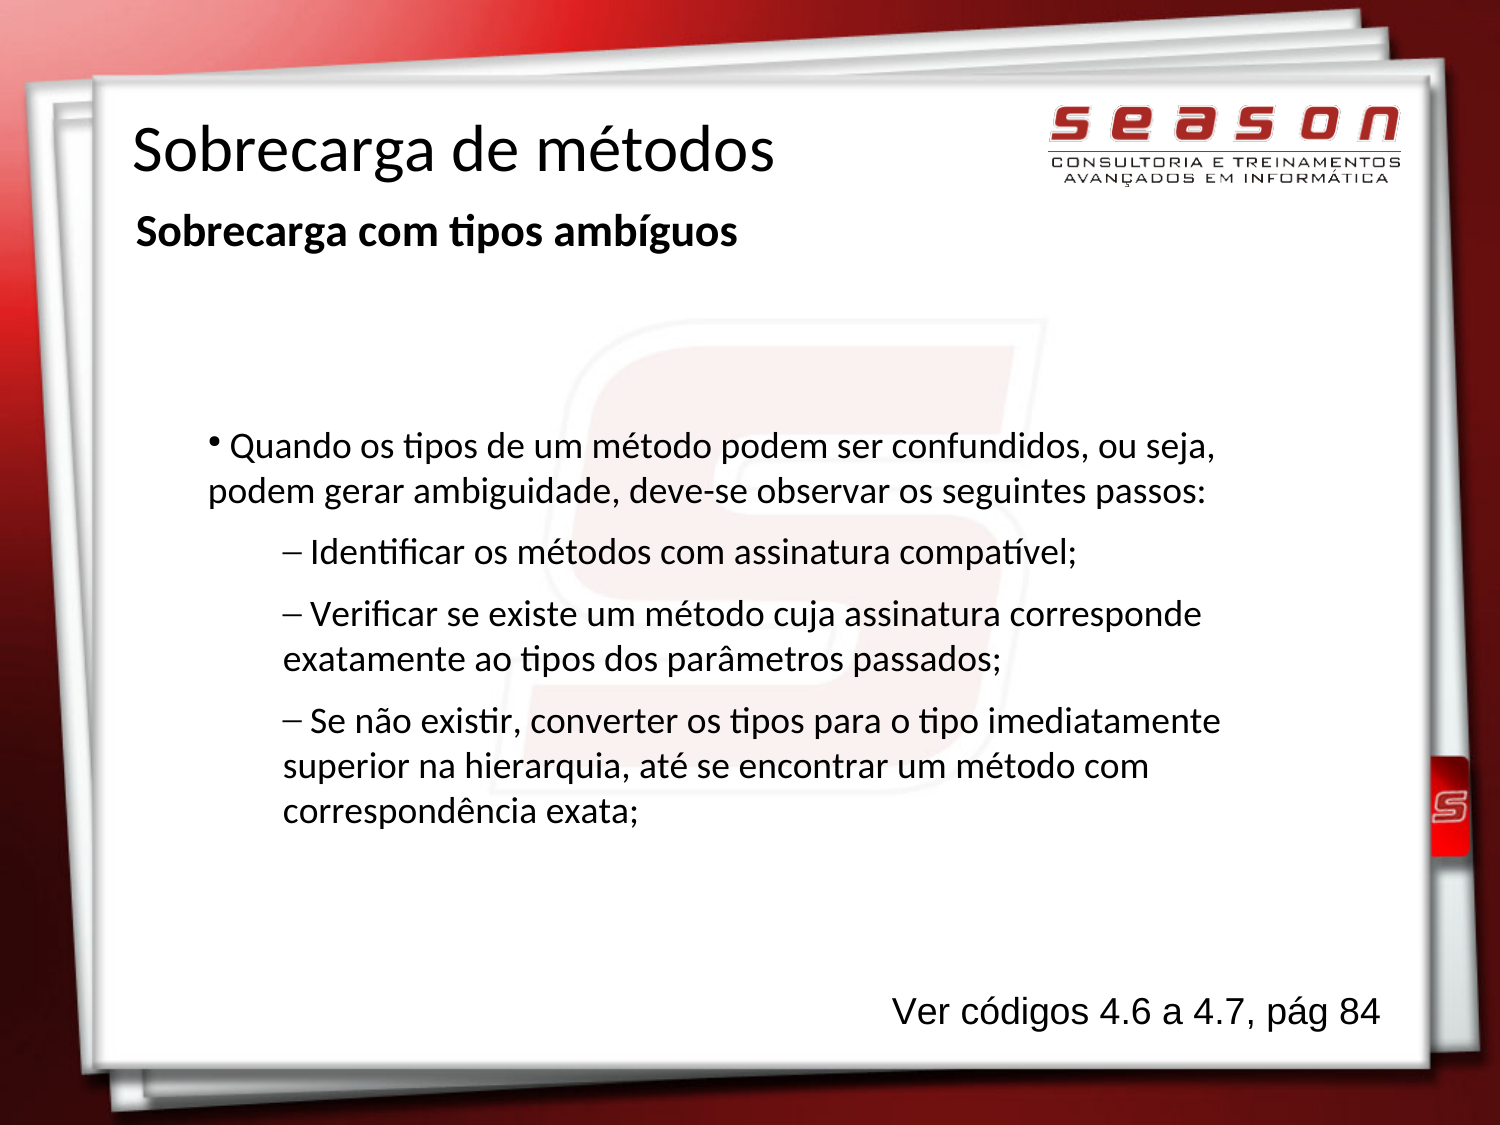

# Sobrecarga de métodos
Sobrecarga com tipos ambíguos
 Quando os tipos de um método podem ser confundidos, ou seja, podem gerar ambiguidade, deve-se observar os seguintes passos:
 Identificar os métodos com assinatura compatível;
 Verificar se existe um método cuja assinatura corresponde exatamente ao tipos dos parâmetros passados;
 Se não existir, converter os tipos para o tipo imediatamente superior na hierarquia, até se encontrar um método com correspondência exata;
Ver códigos 4.6 a 4.7, pág 84